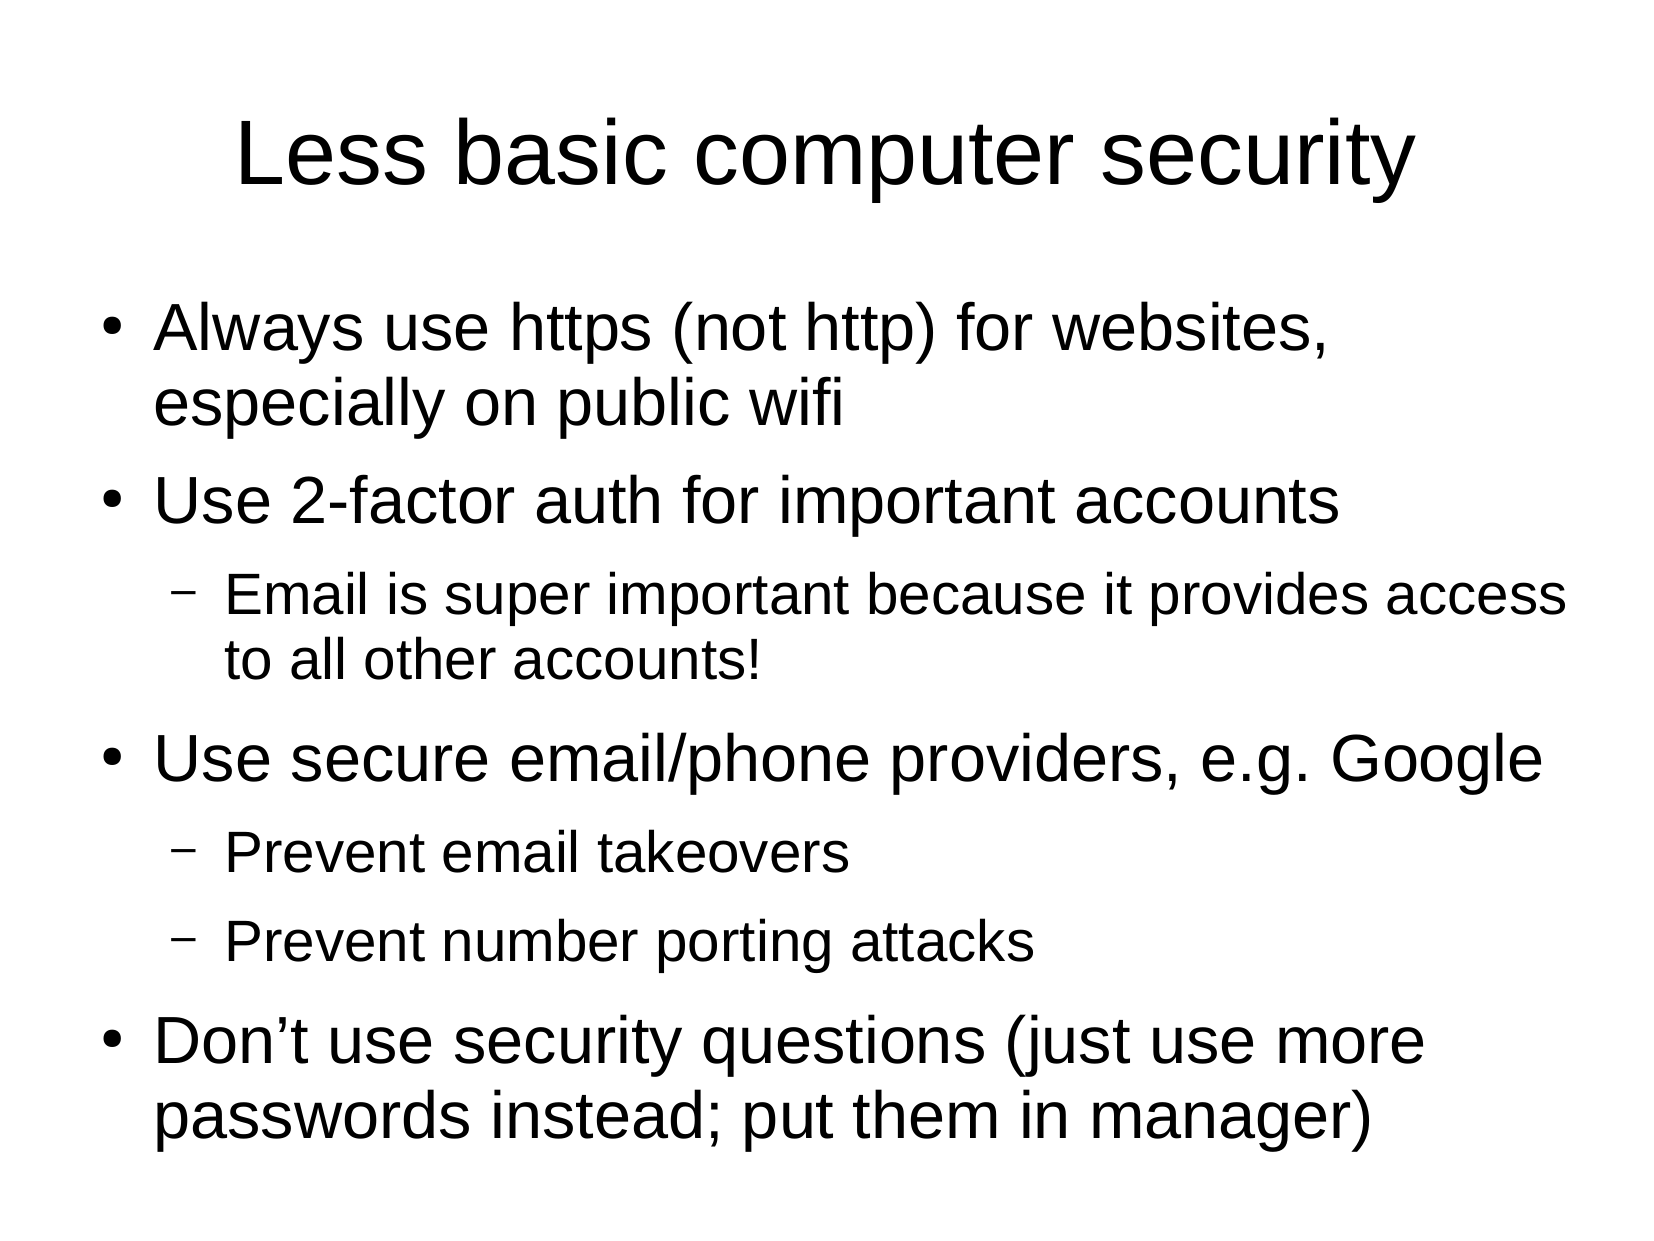

# Less basic computer security
Always use https (not http) for websites, especially on public wifi
Use 2-factor auth for important accounts
Email is super important because it provides access to all other accounts!
Use secure email/phone providers, e.g. Google
Prevent email takeovers
Prevent number porting attacks
Don’t use security questions (just use more passwords instead; put them in manager)